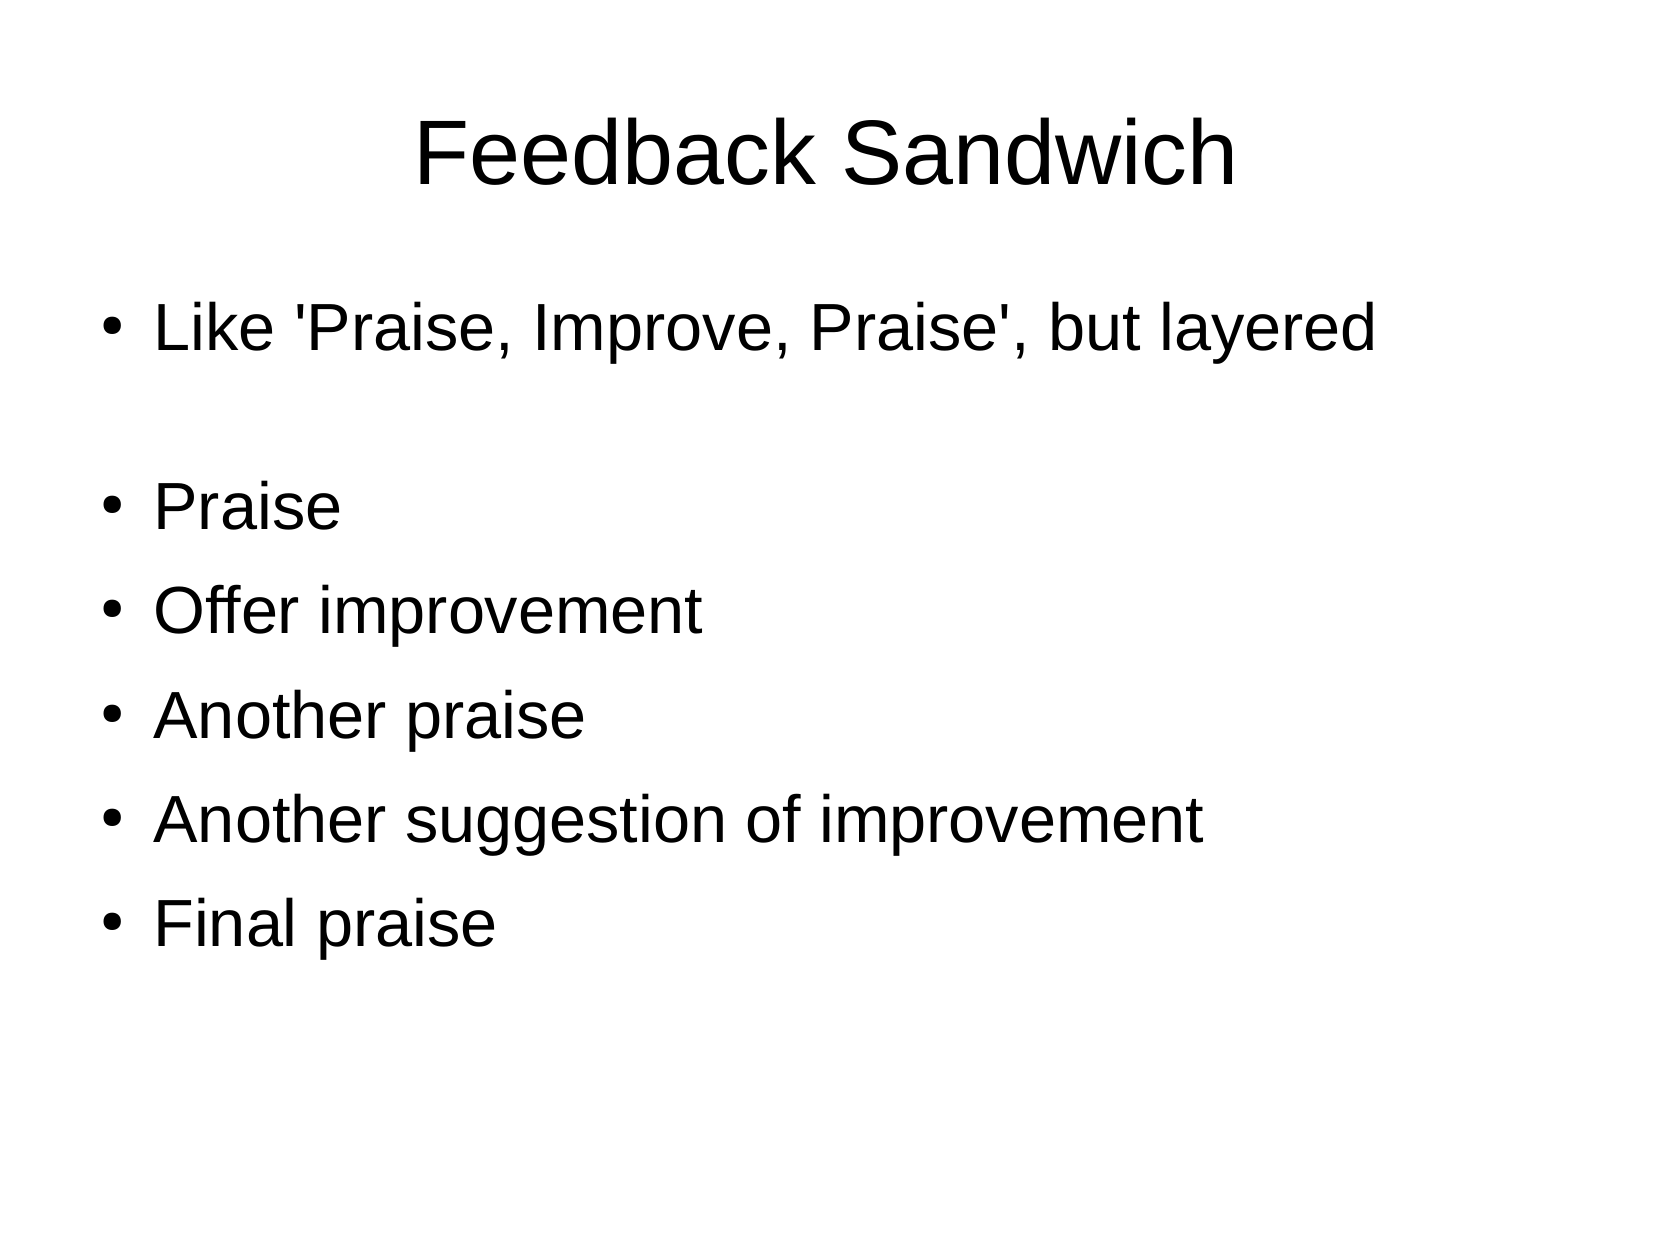

# Feedback Sandwich
Like 'Praise, Improve, Praise', but layered
Praise
Offer improvement
Another praise
Another suggestion of improvement
Final praise